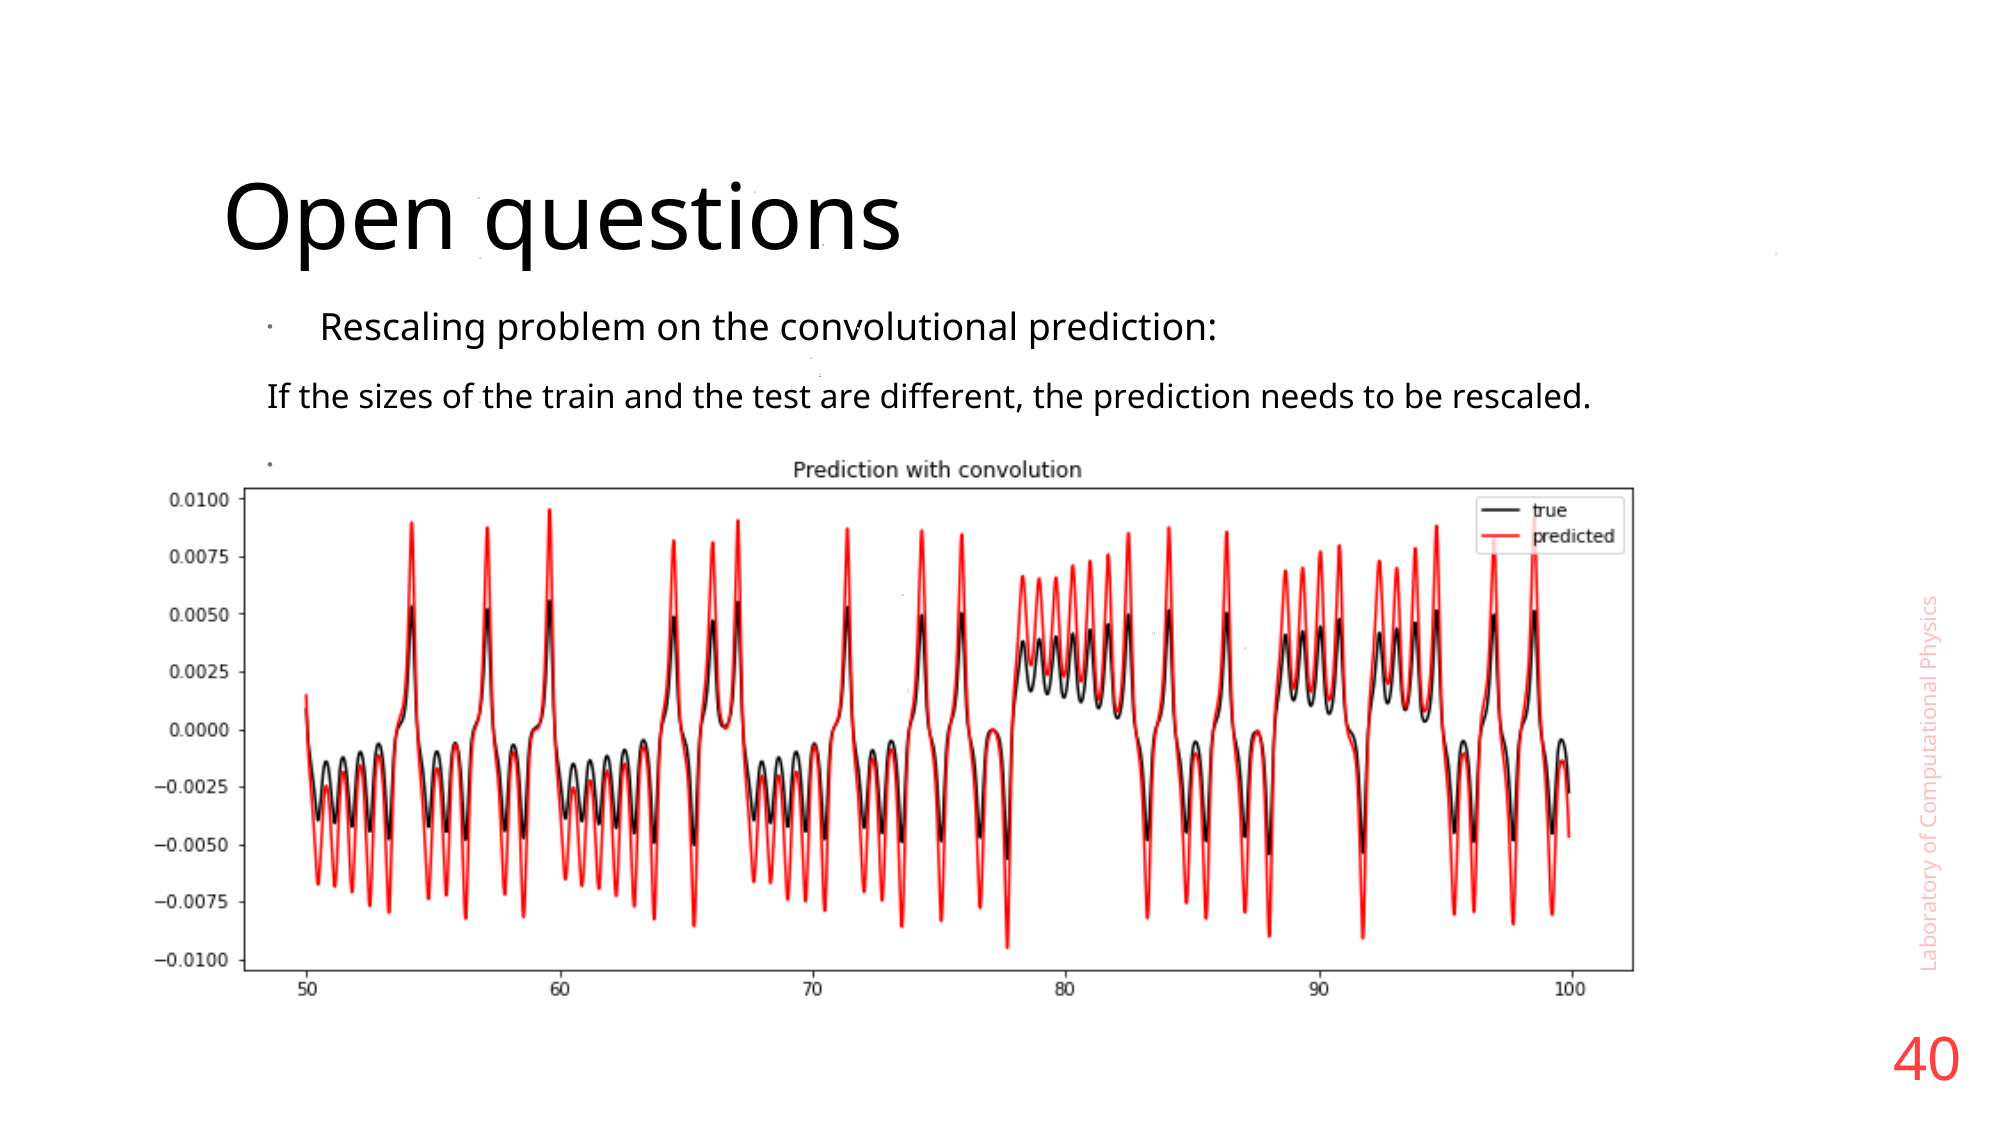

# Open questions
Rescaling problem on the convolutional prediction:
If the sizes of the train and the test are different, the prediction needs to be rescaled.
Laboratory of Computational Physics